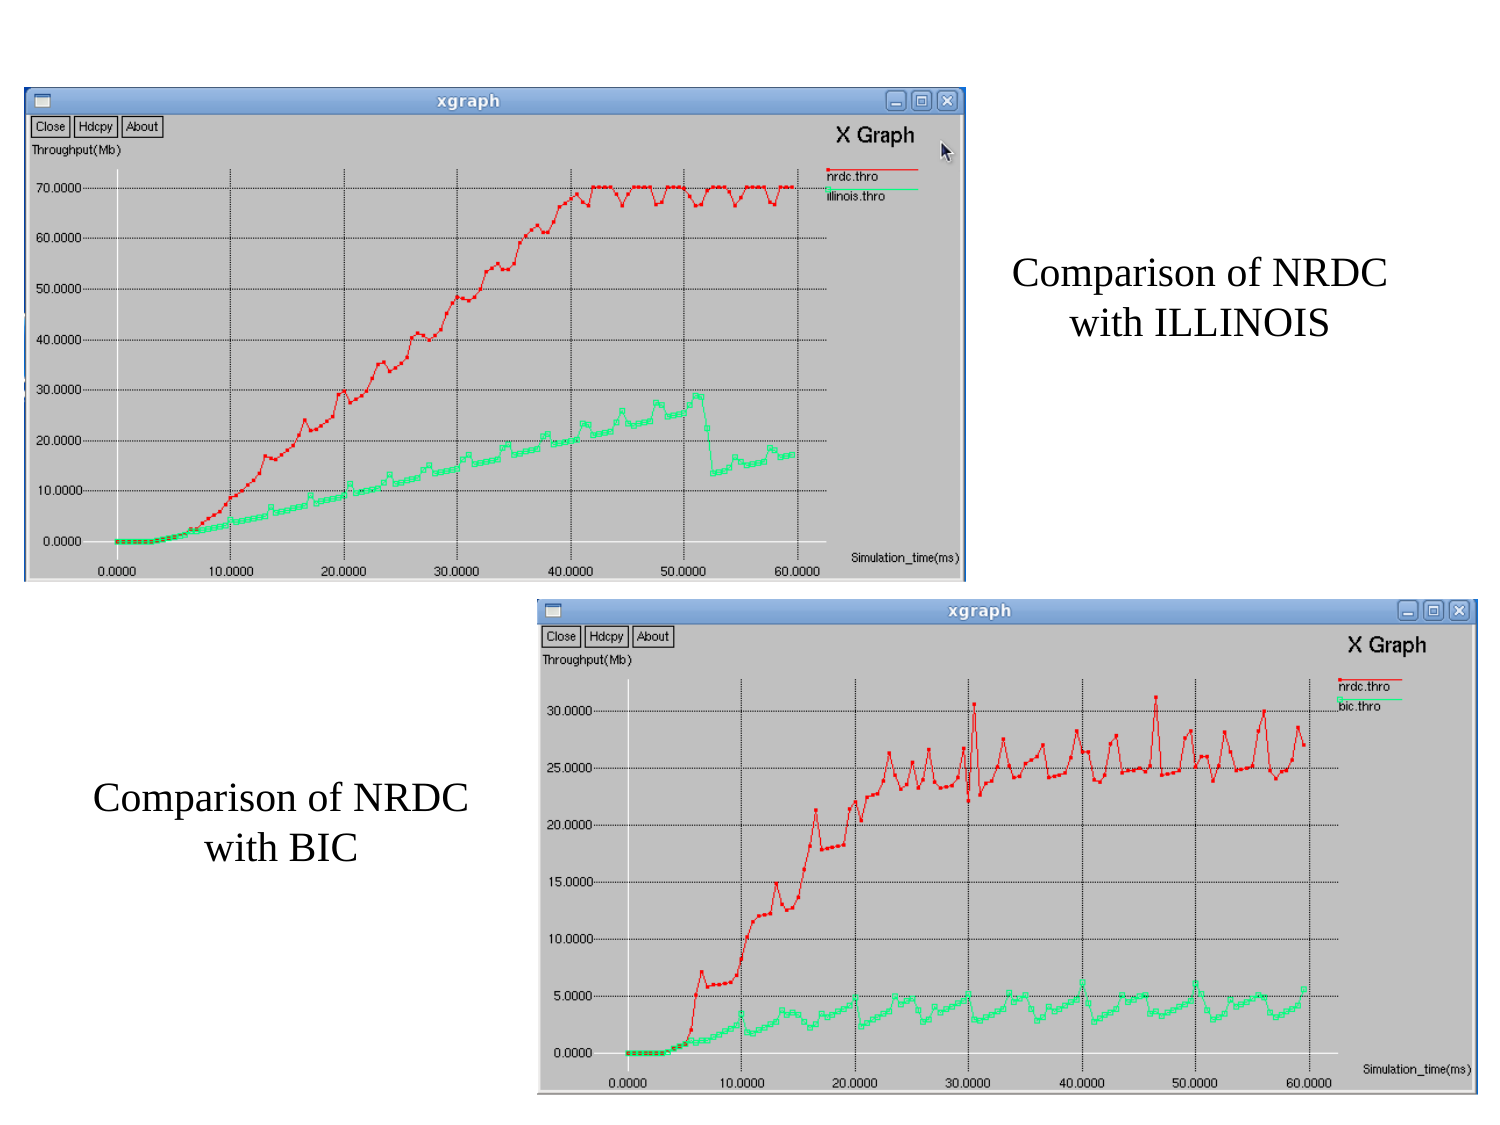

Comparison of NRDC with ILLINOIS
Comparison of NRDC with BIC